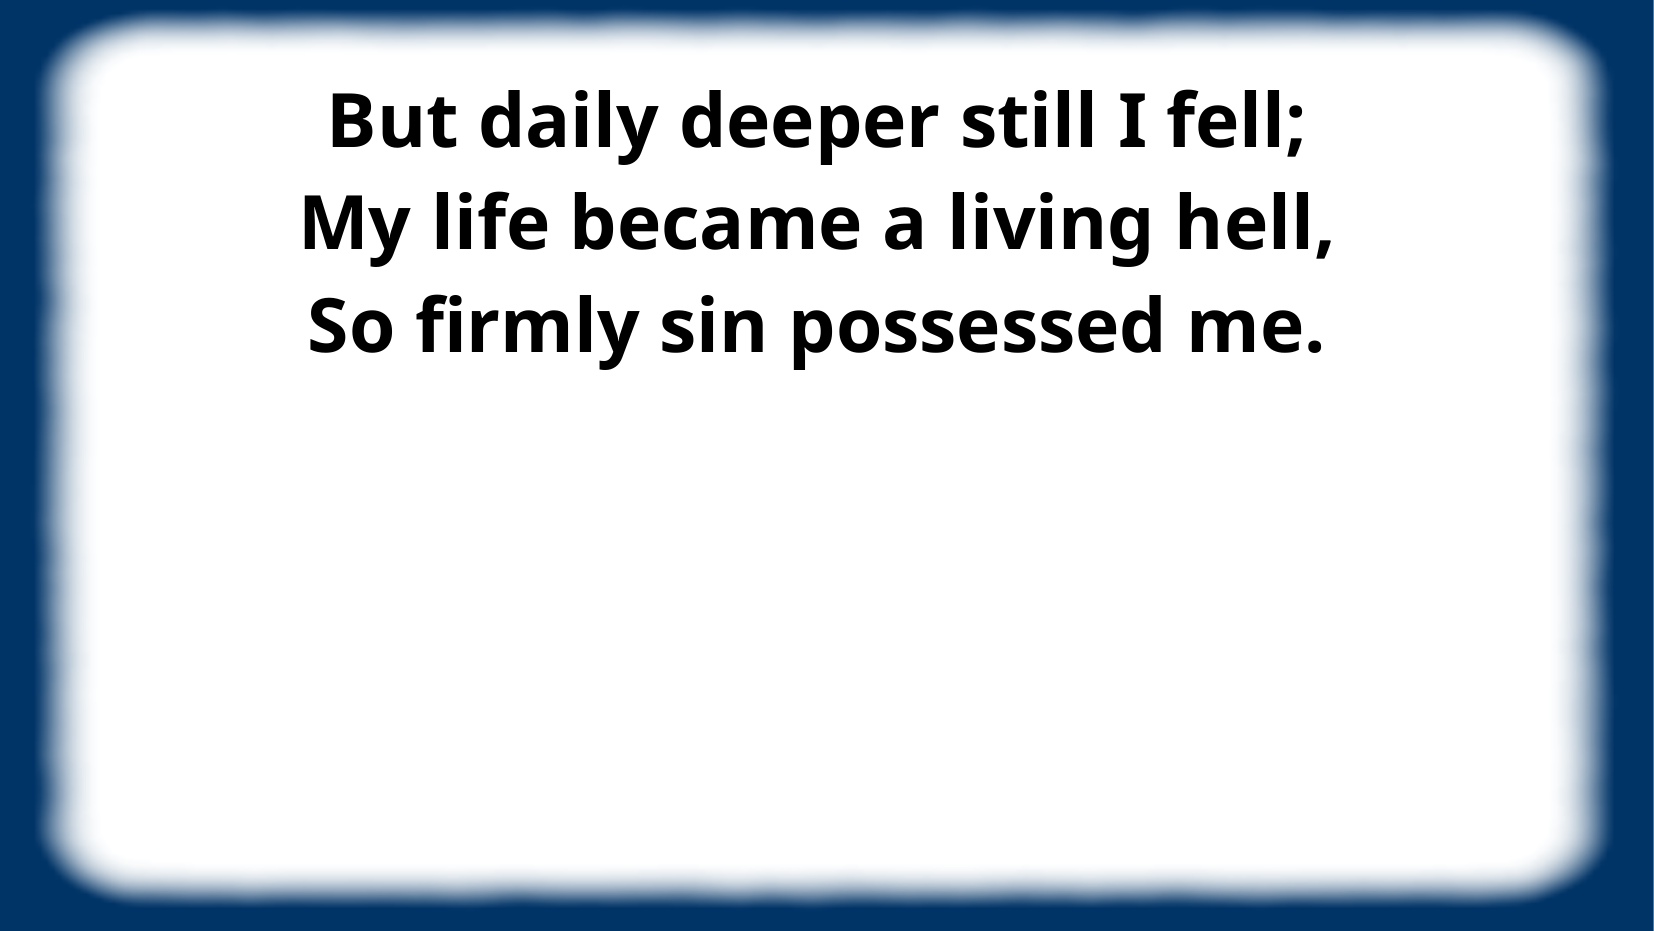

But daily deeper still I fell;
My life became a living hell,
So firmly sin possessed me.